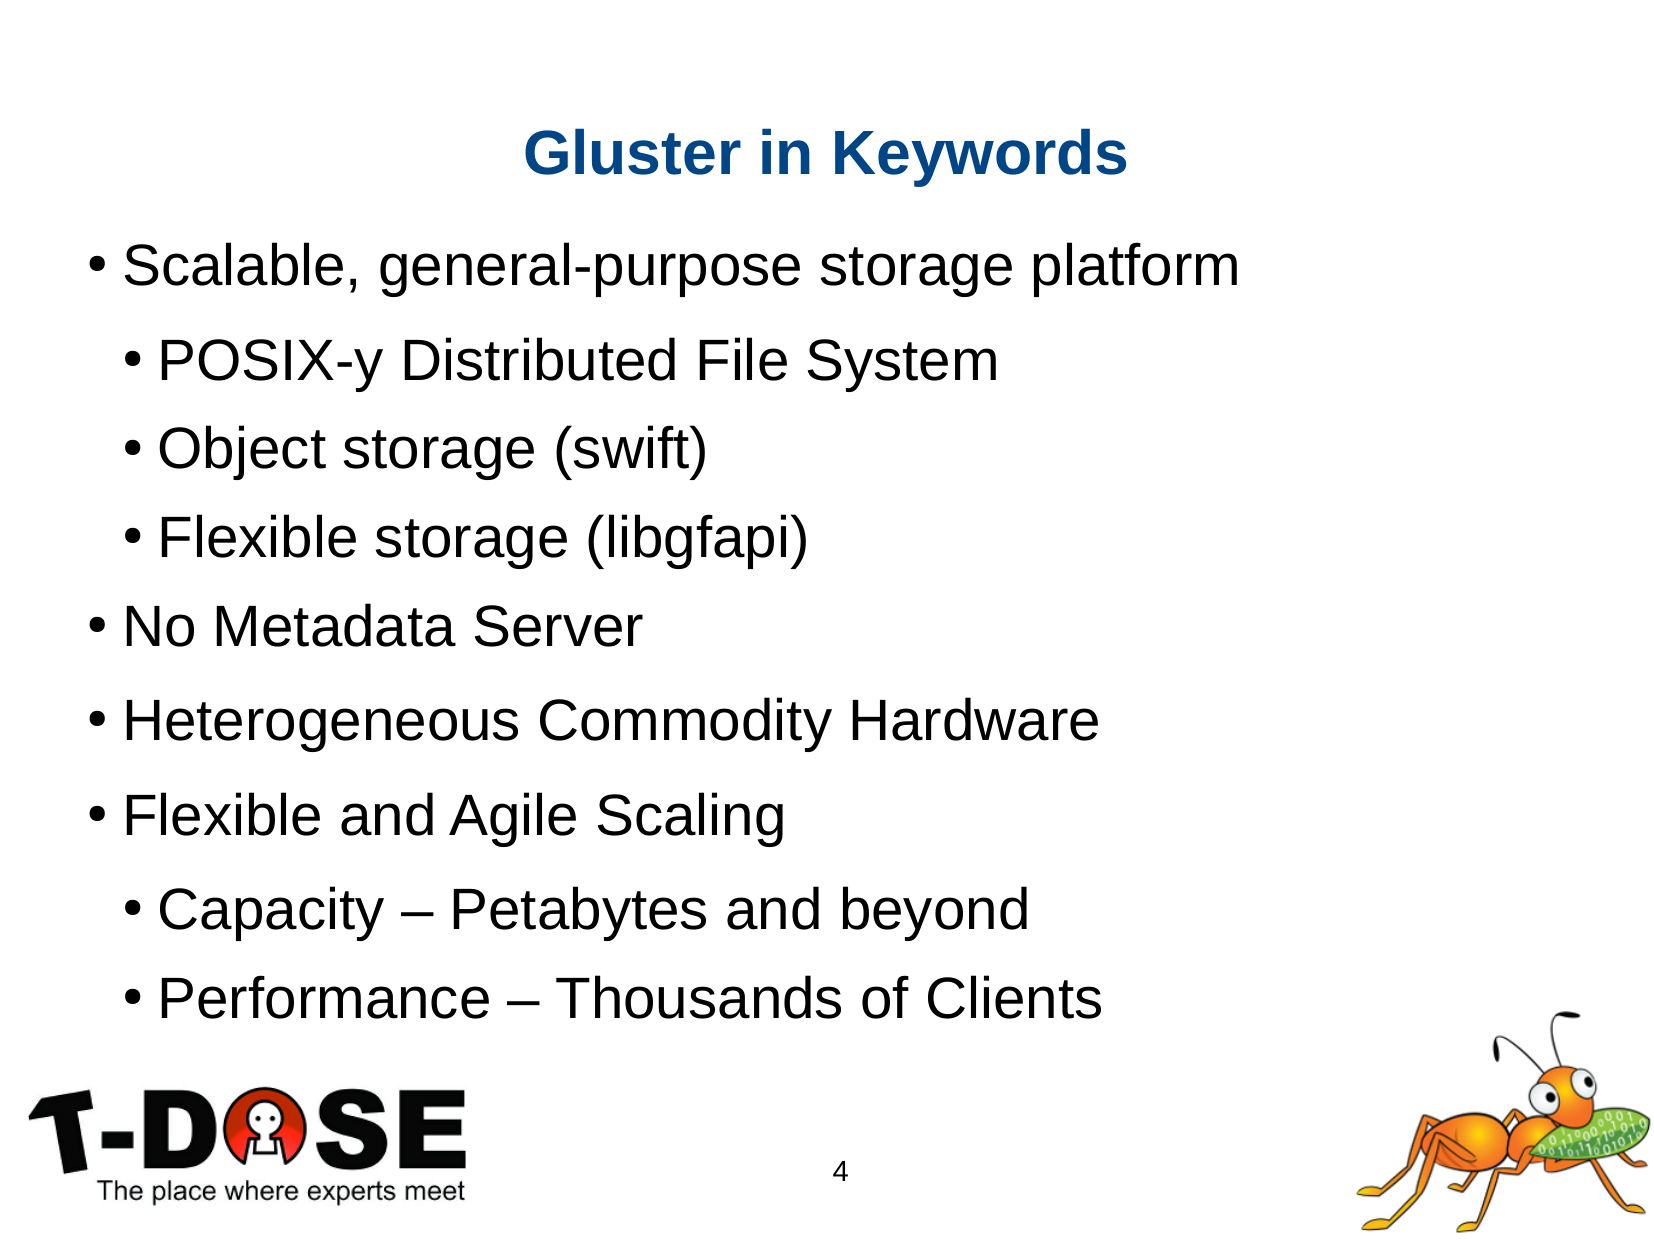

Gluster in Keywords
# Scalable, general-purpose storage platform
POSIX-y Distributed File System
Object storage (swift)
Flexible storage (libgfapi)
No Metadata Server
Heterogeneous Commodity Hardware
Flexible and Agile Scaling
Capacity – Petabytes and beyond
Performance – Thousands of Clients
4